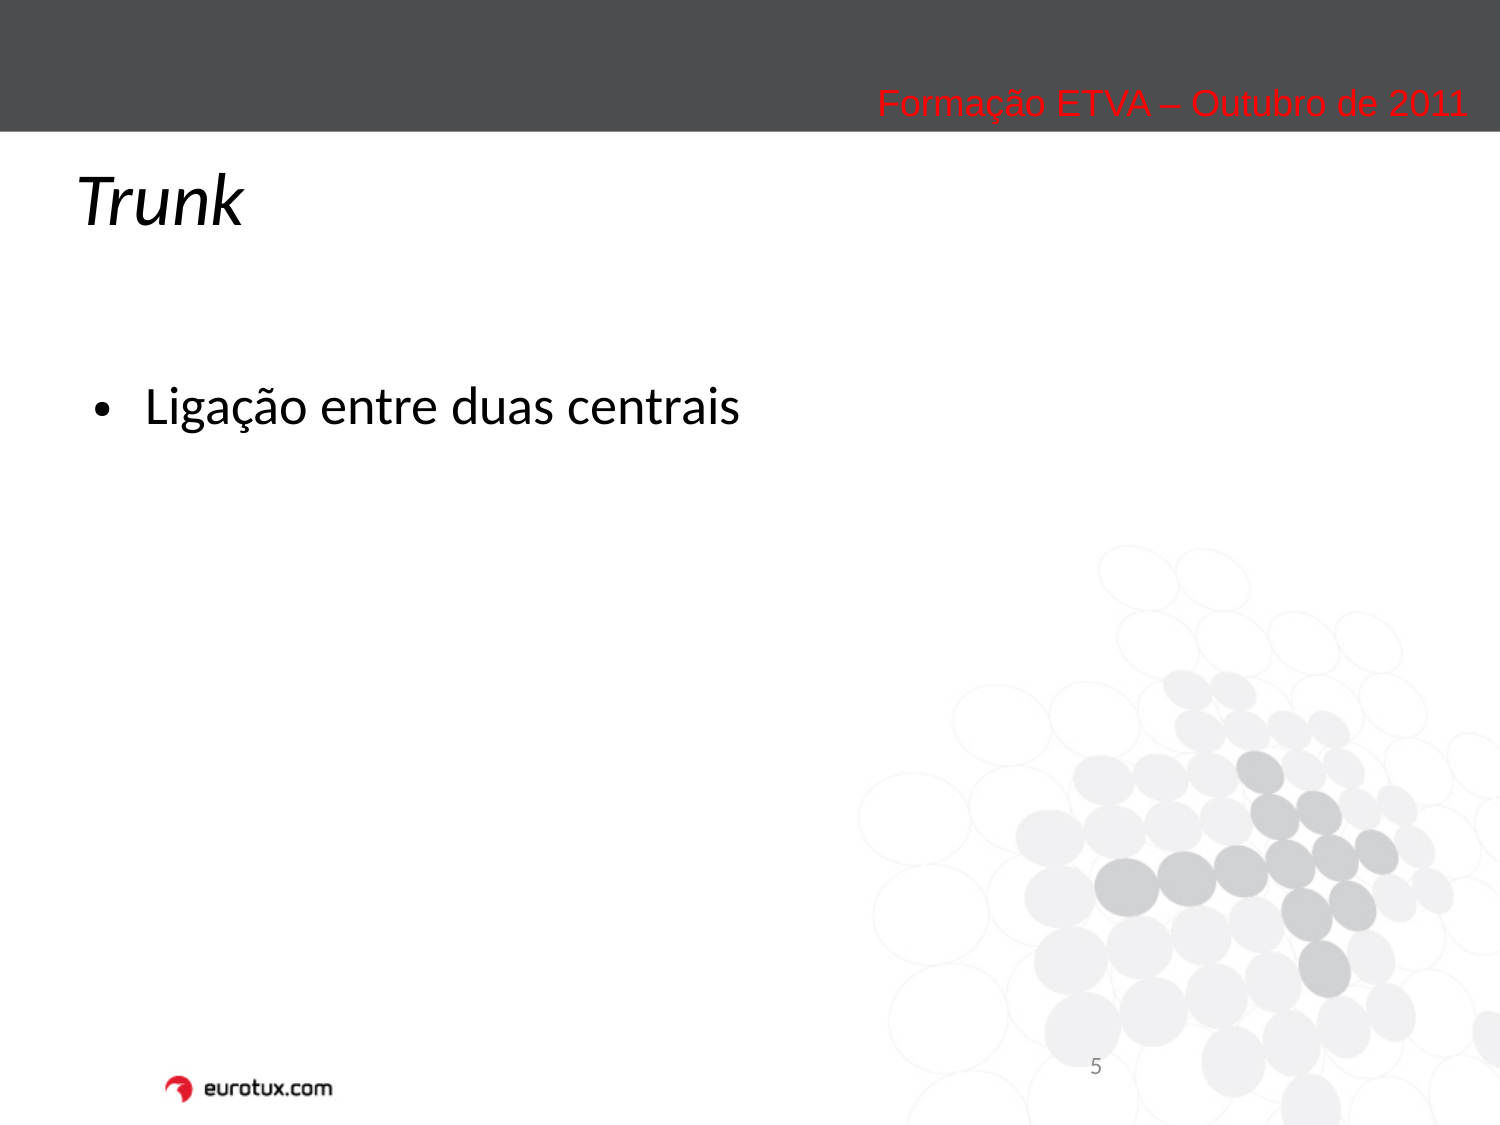

# Trunk
Ligação entre duas centrais
5